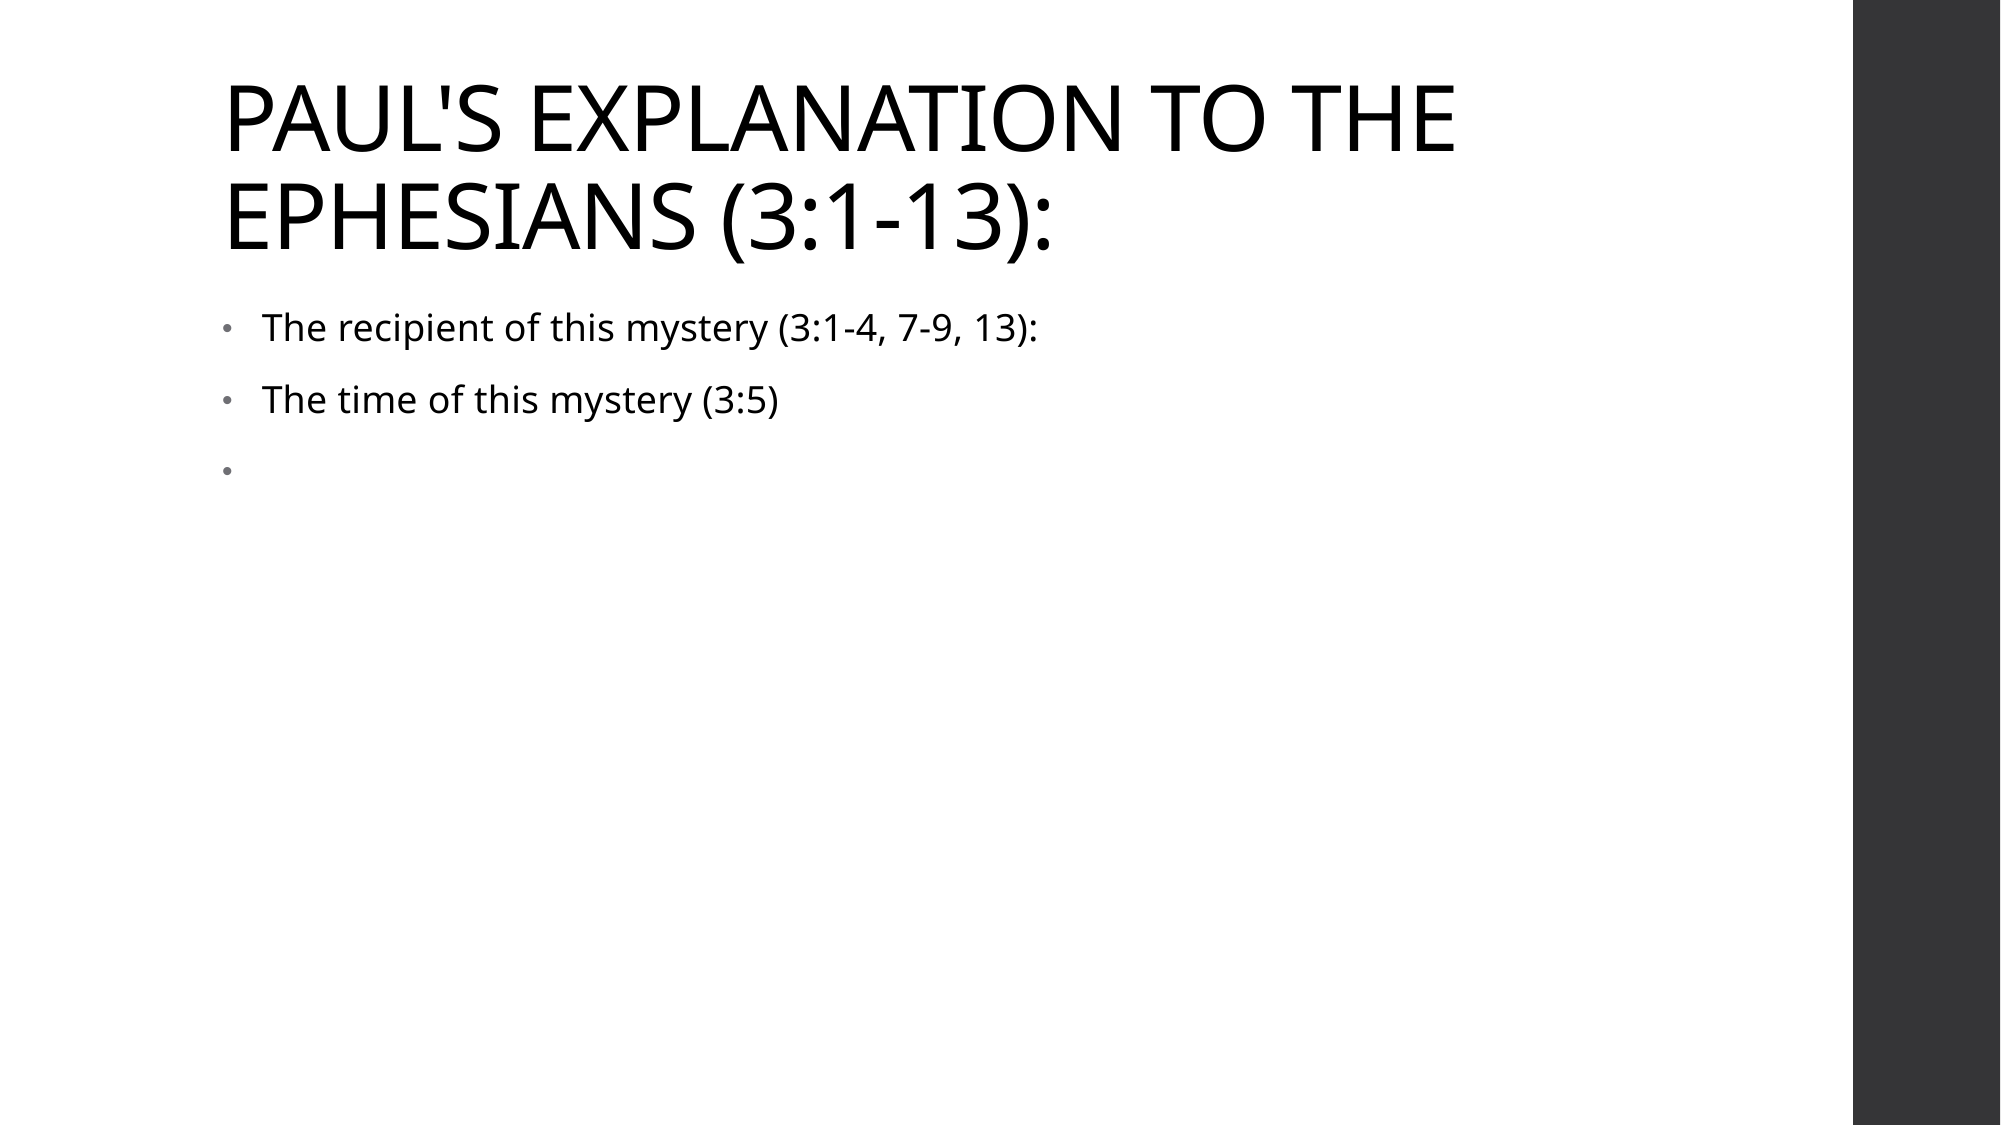

# PAUL'S EXPLANATION TO THE EPHESIANS (3:1-13):
 The recipient of this mystery (3:1-4, 7-9, 13):
 The time of this mystery (3:5)